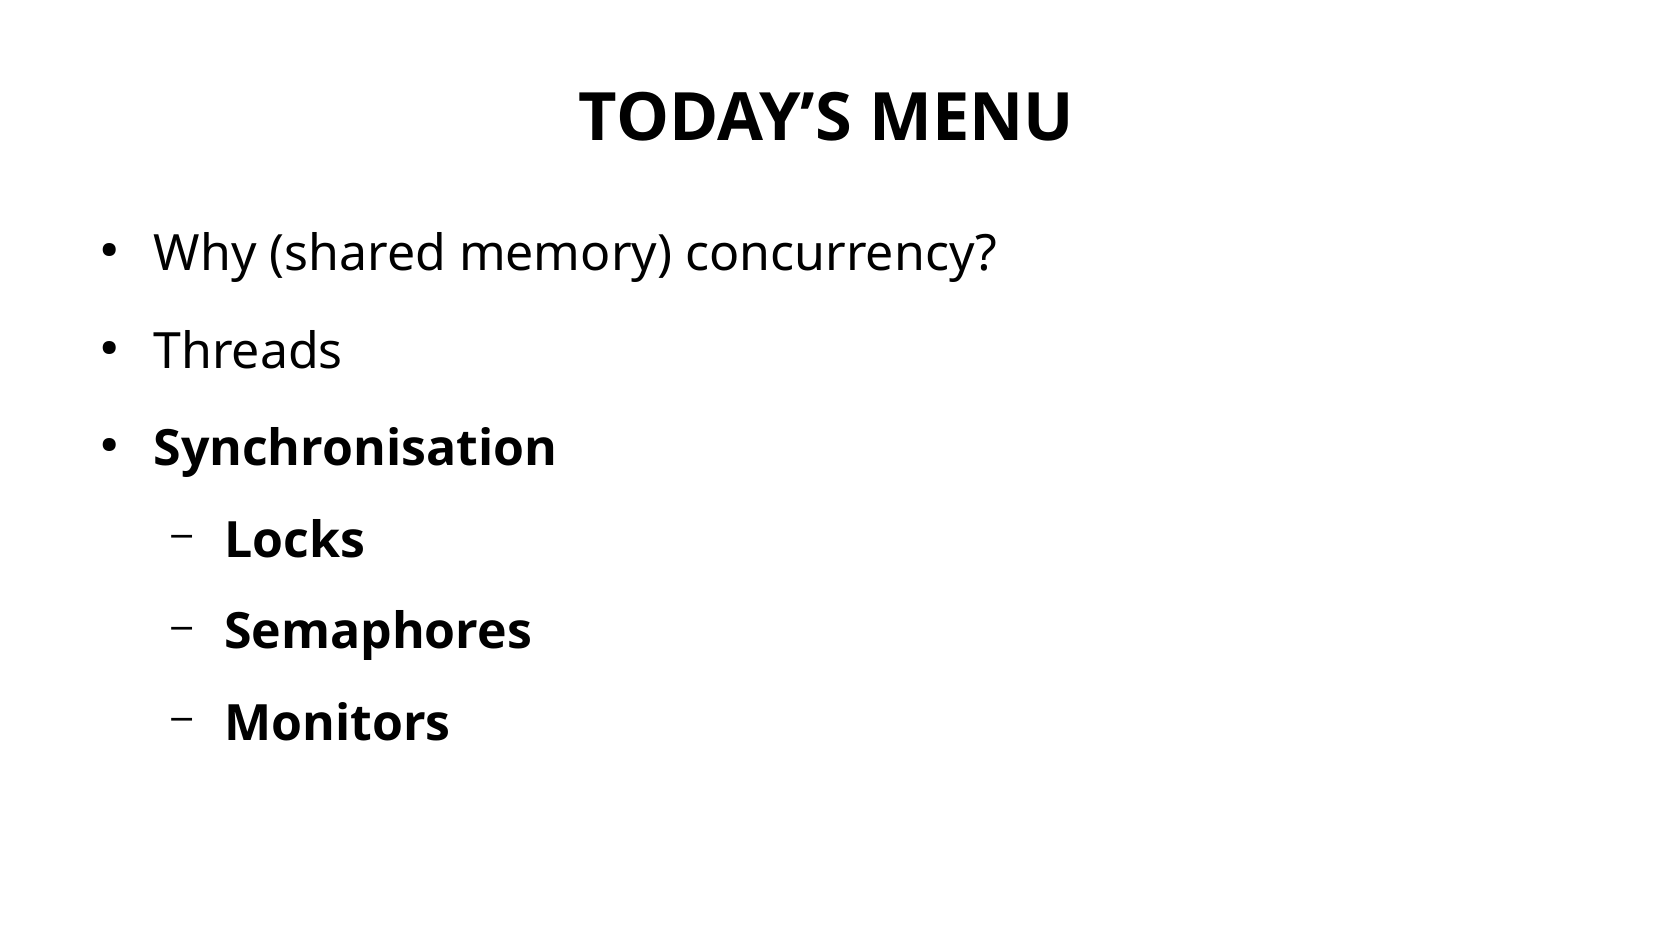

# TODAY’S MENU
Why (shared memory) concurrency?
Threads
Synchronisation
Locks
Semaphores
Monitors